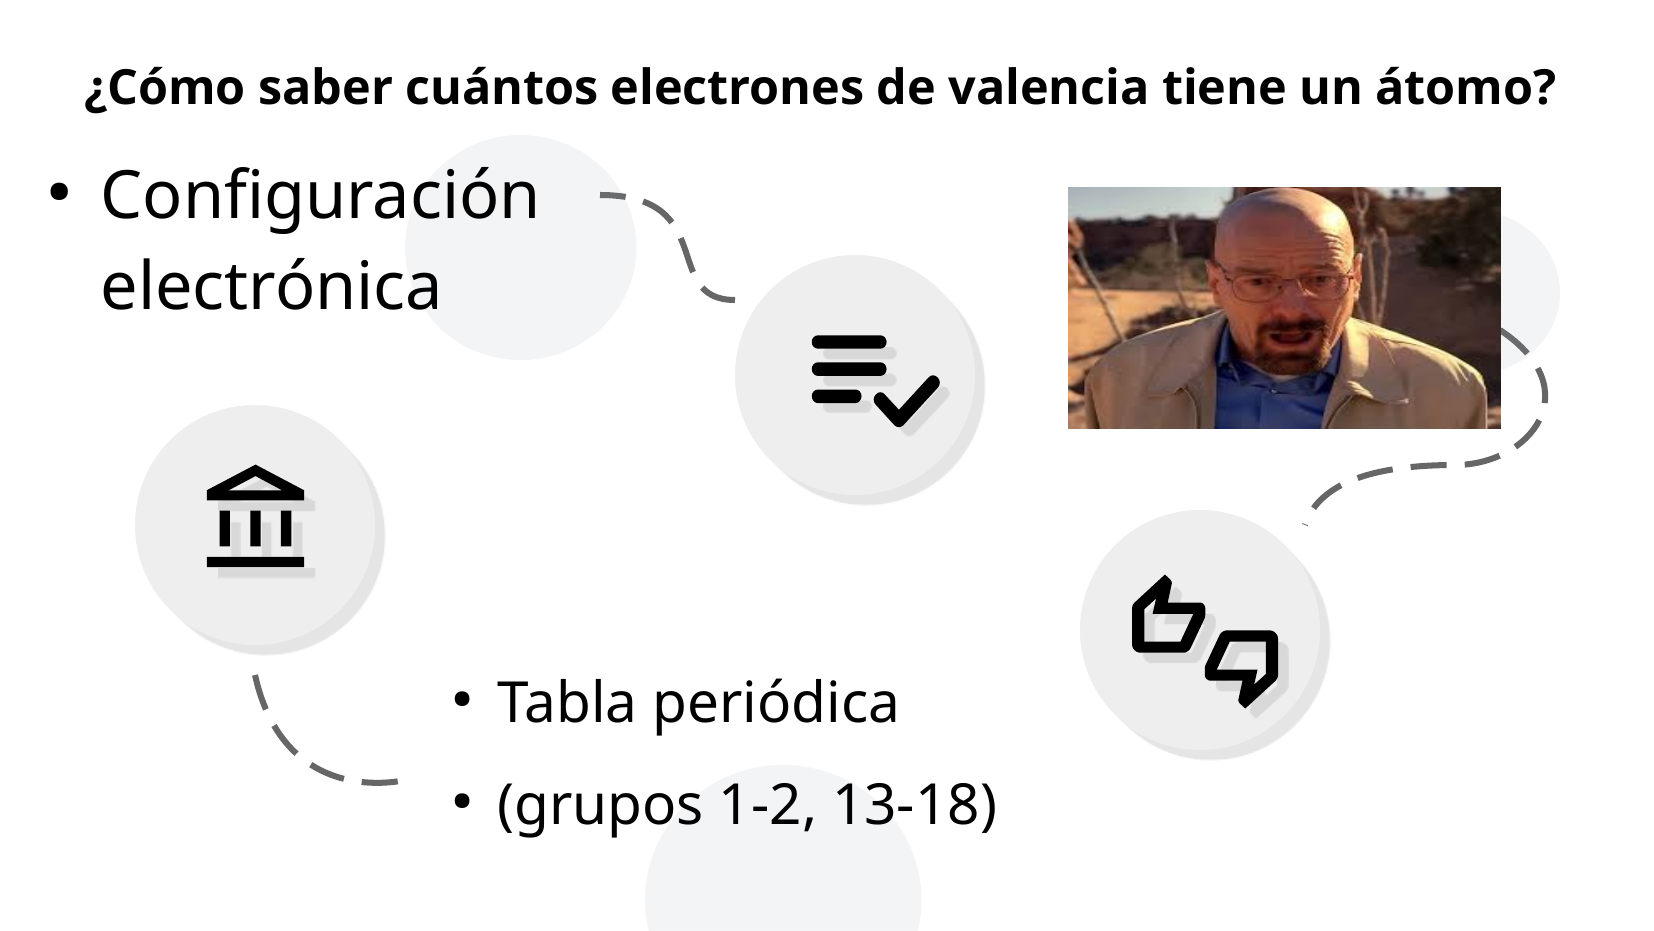

# ¿Cómo saber cuántos electrones de valencia tiene un átomo?
Configuración electrónica
Tabla periódica
(grupos 1-2, 13-18)